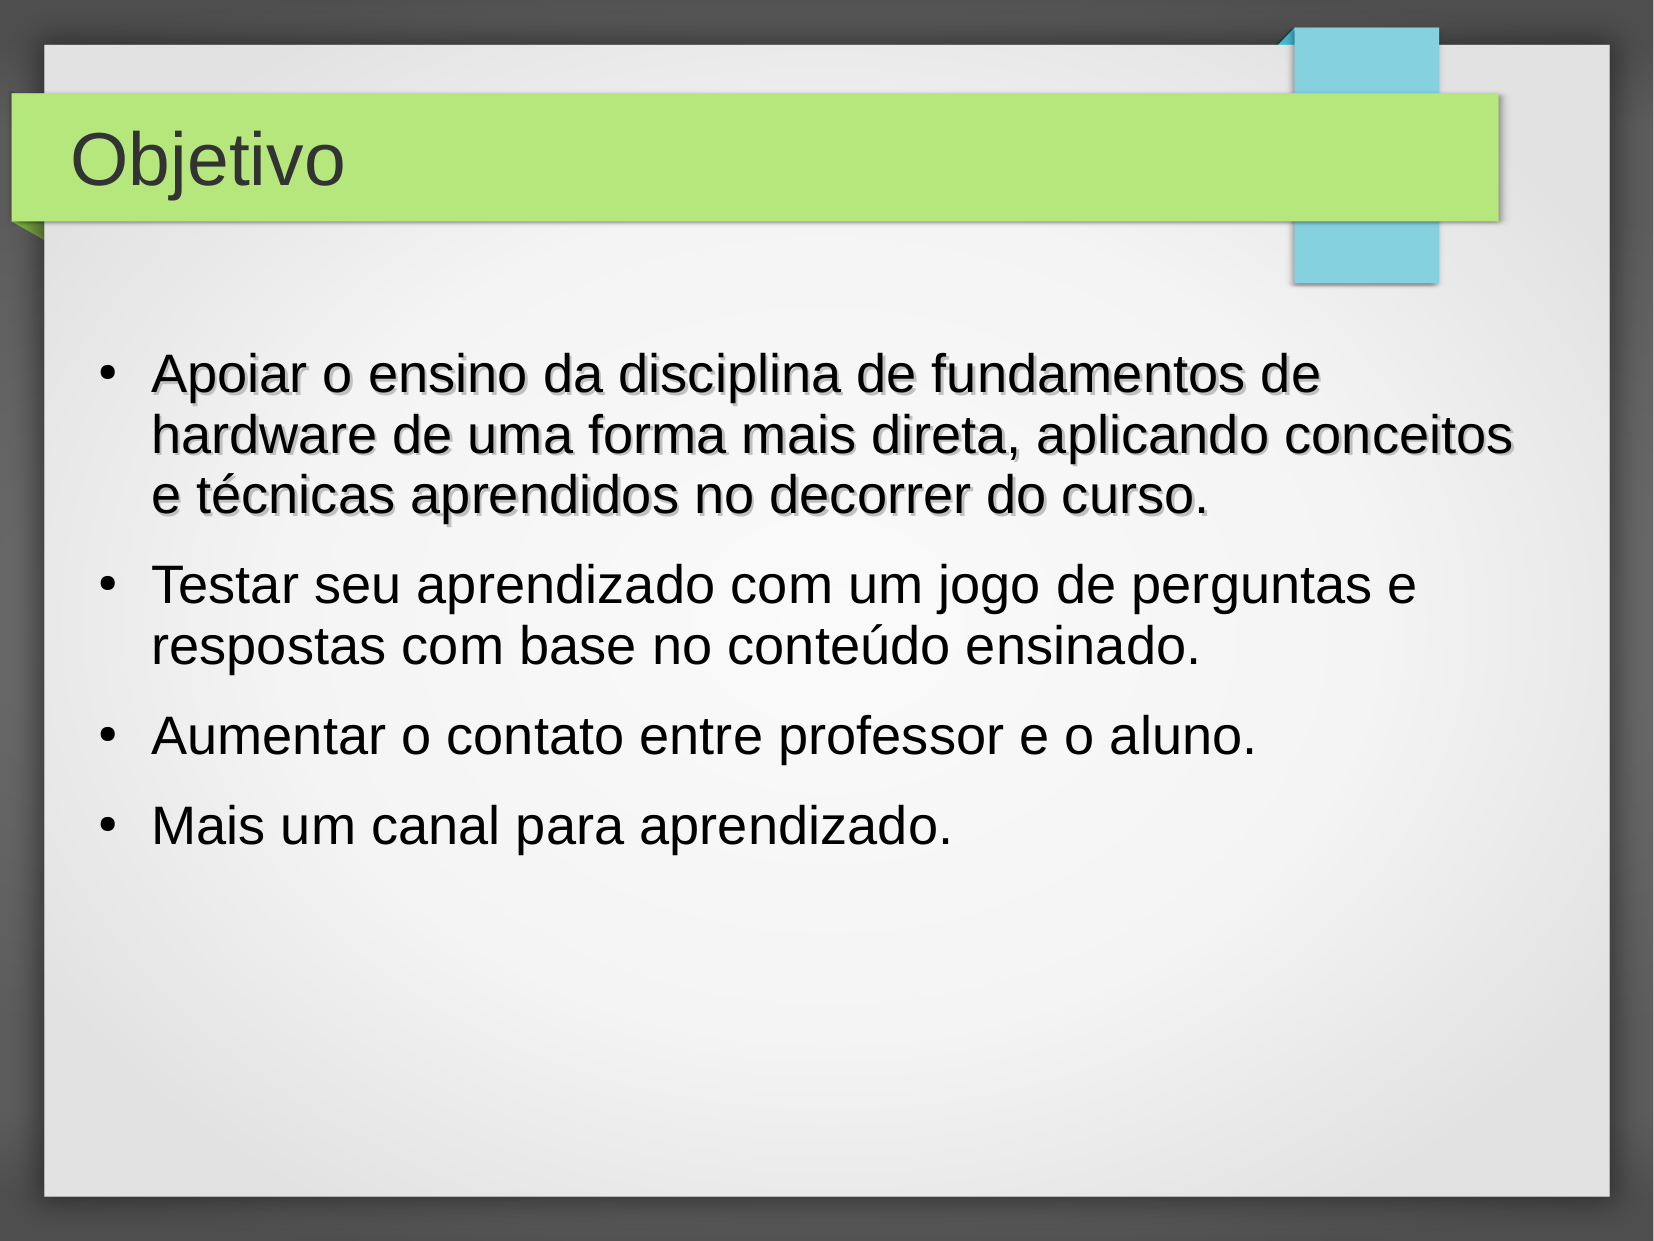

# Objetivo
Apoiar o ensino da disciplina de fundamentos de hardware de uma forma mais direta, aplicando conceitos e técnicas aprendidos no decorrer do curso.
Testar seu aprendizado com um jogo de perguntas e respostas com base no conteúdo ensinado.
Aumentar o contato entre professor e o aluno.
Mais um canal para aprendizado.